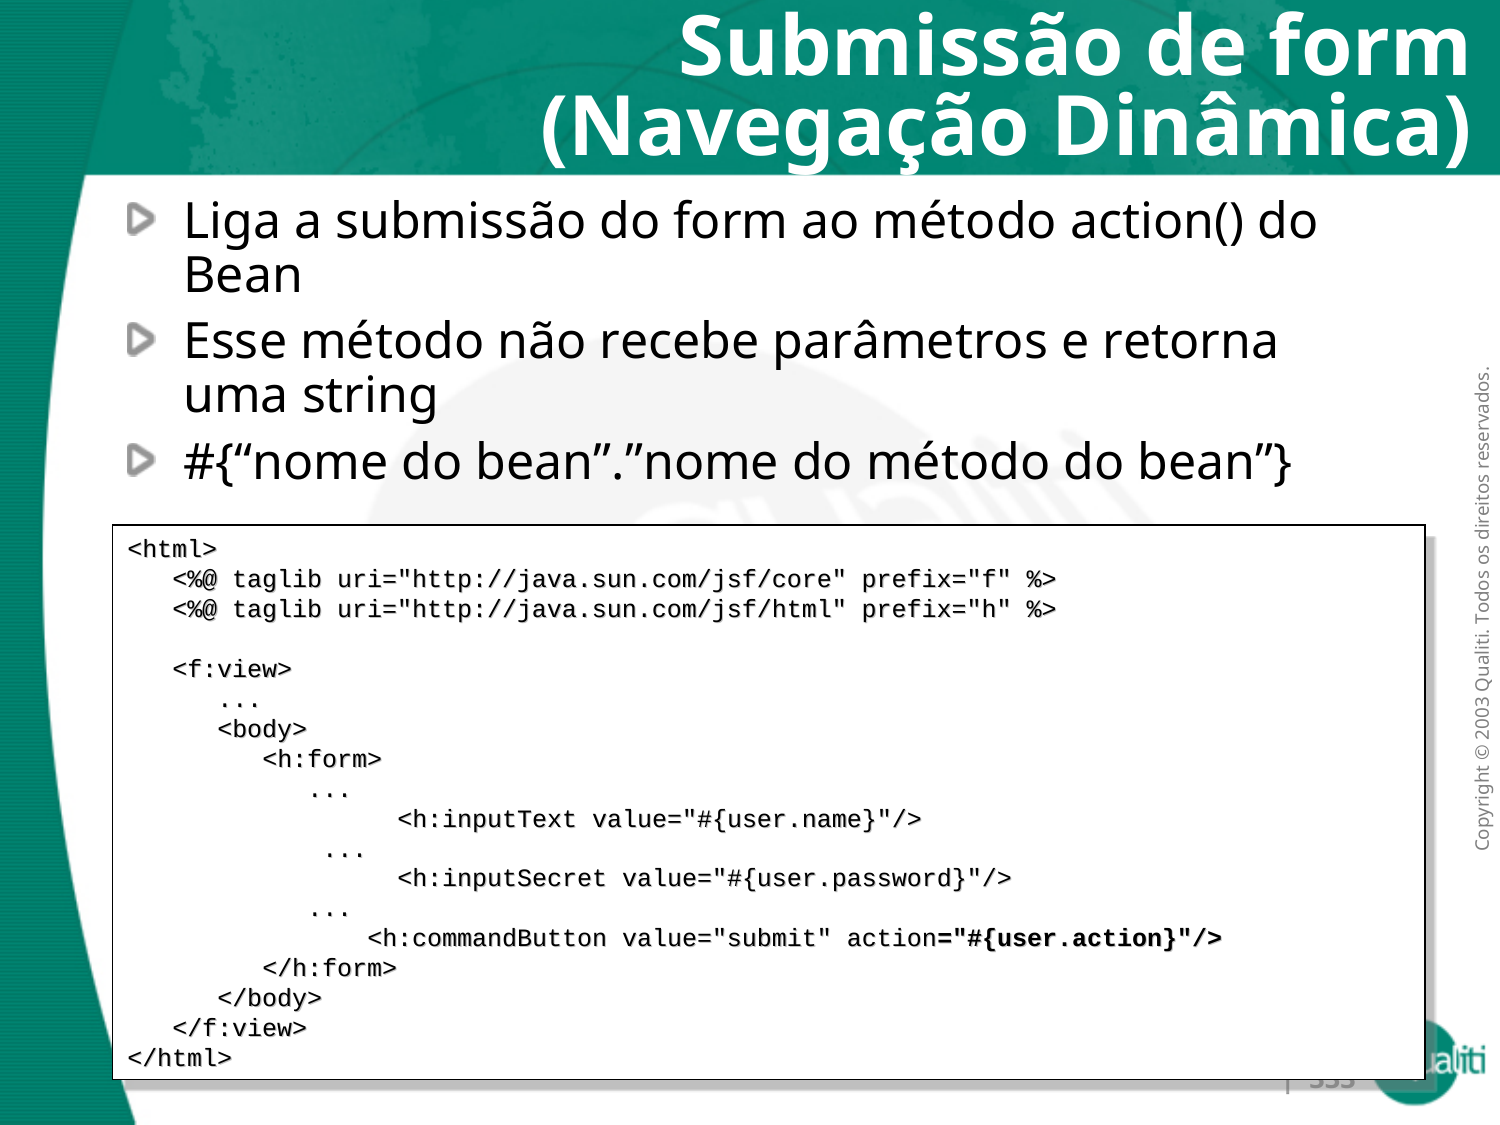

# Submissão de form (Navegação Dinâmica)‏
Liga a submissão do form ao método action() do Bean
Esse método não recebe parâmetros e retorna uma string
#{“nome do bean”.”nome do método do bean”}
<html>
 <%@ taglib uri="http://java.sun.com/jsf/core" prefix="f" %>
 <%@ taglib uri="http://java.sun.com/jsf/html" prefix="h" %>
 <f:view>
 ...
 <body>
 <h:form>
 ...
	 <h:inputText value="#{user.name}"/>
	 ...
	 <h:inputSecret value="#{user.password}"/>
 ...
 <h:commandButton value="submit" action="#{user.action}"/>
 </h:form>
 </body>
 </f:view>
</html>